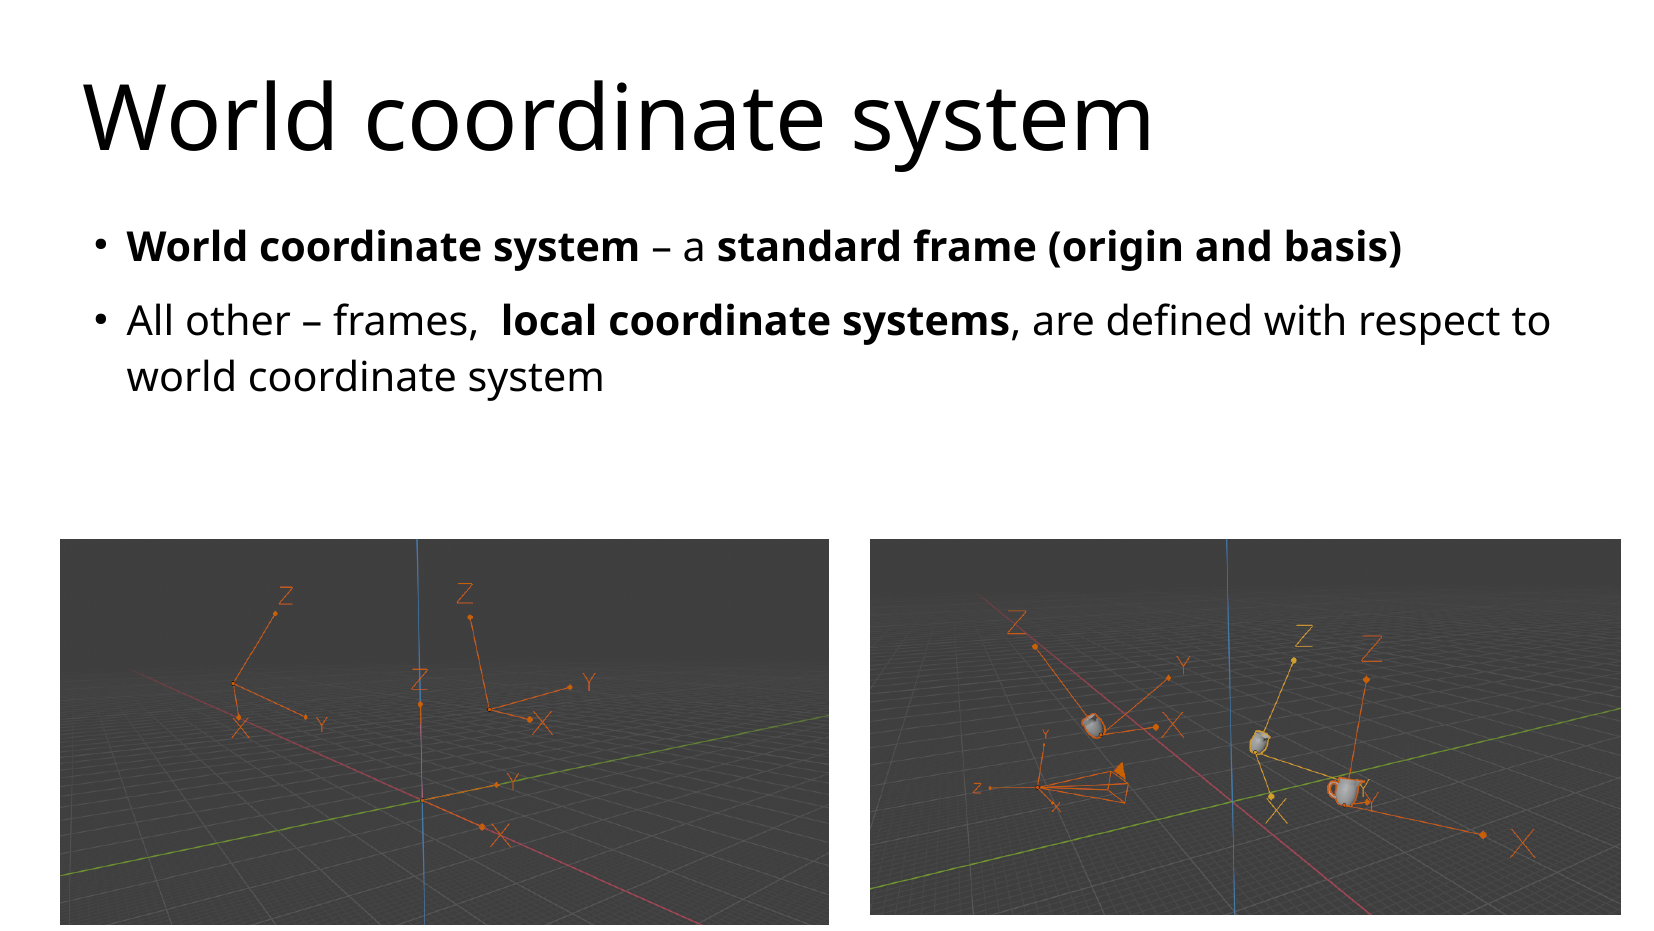

# World coordinate system
World coordinate system – a standard frame (origin and basis)
All other – frames, local coordinate systems, are defined with respect to world coordinate system
17